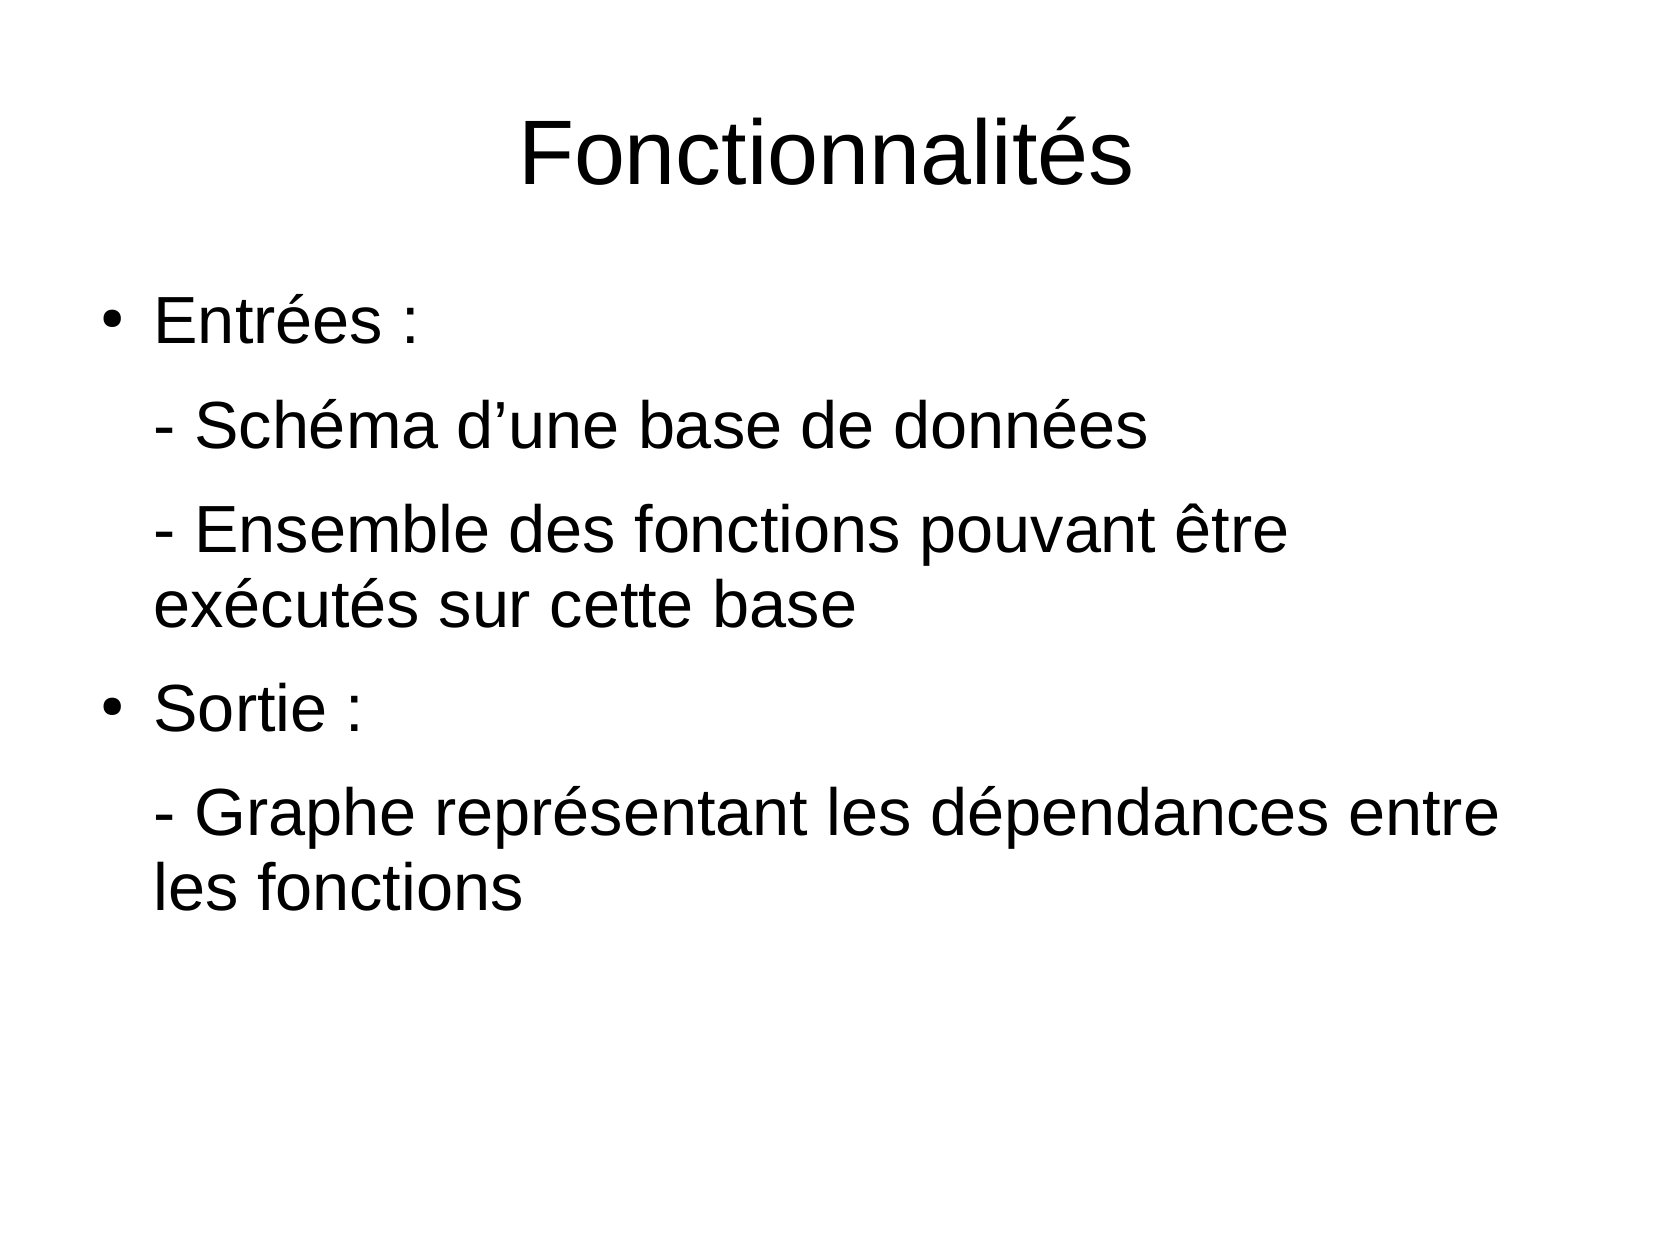

# Fonctionnalités
Entrées :
- Schéma d’une base de données
- Ensemble des fonctions pouvant être exécutés sur cette base
Sortie :
- Graphe représentant les dépendances entre les fonctions